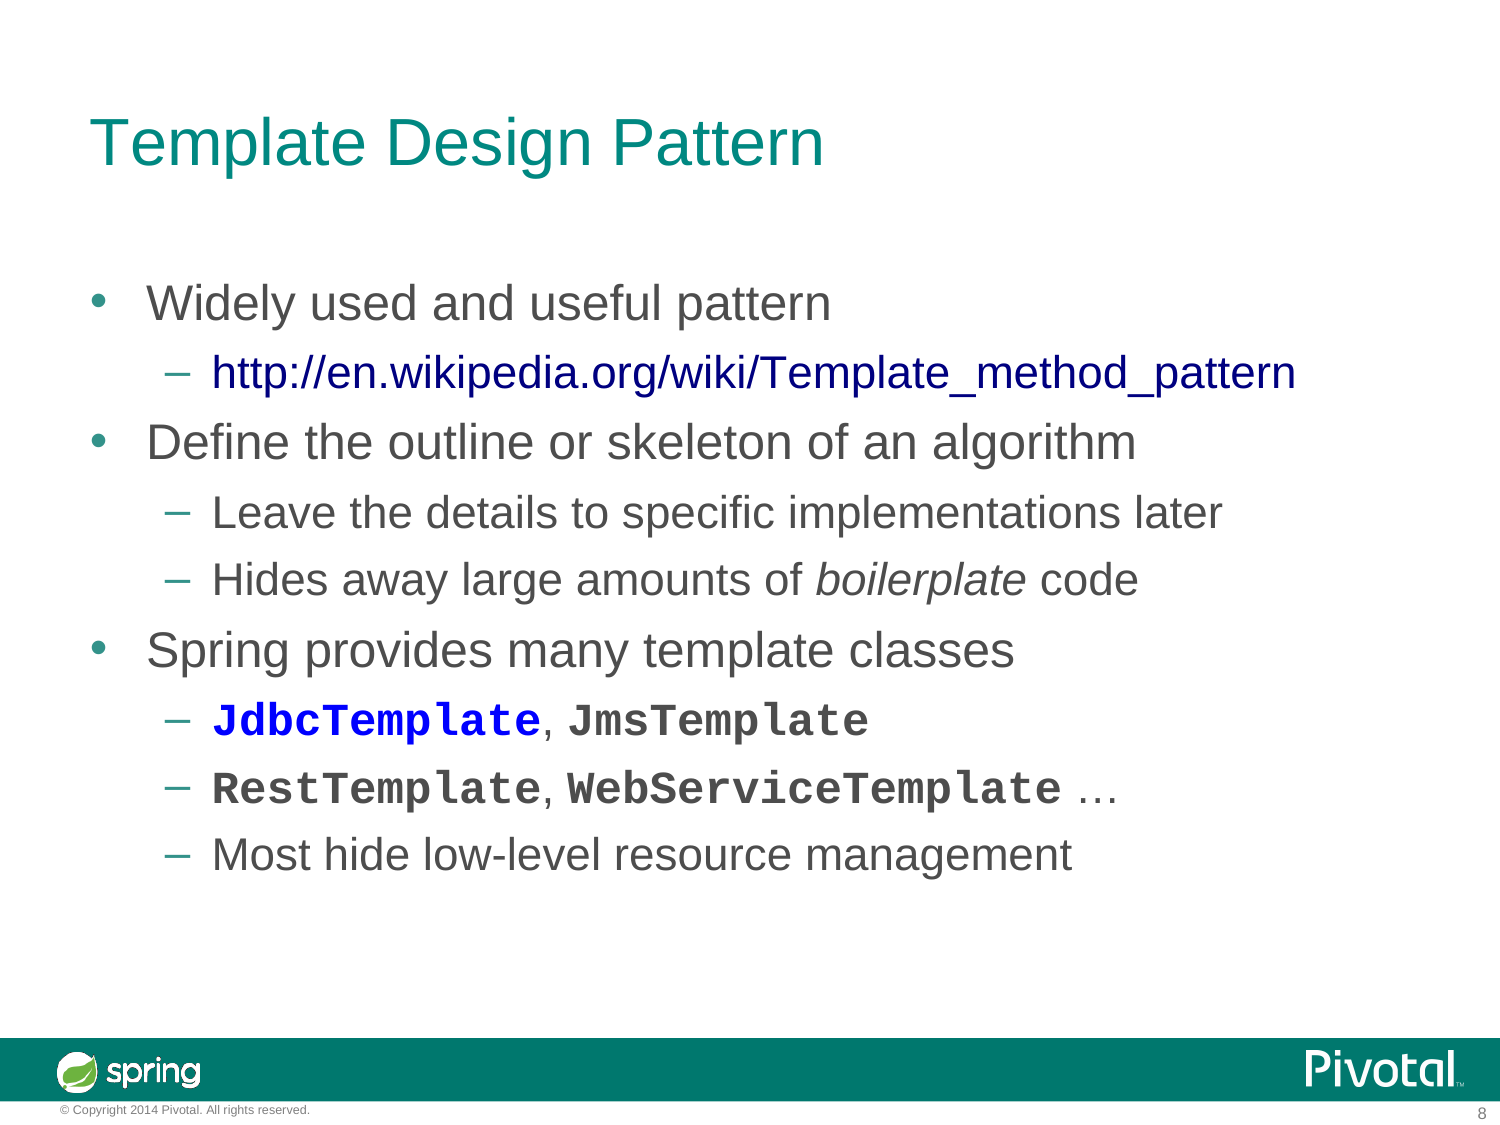

# Template Design Pattern
Widely used and useful pattern
http://en.wikipedia.org/wiki/Template_method_pattern
Define the outline or skeleton of an algorithm
Leave the details to specific implementations later
Hides away large amounts of boilerplate code
Spring provides many template classes
JdbcTemplate, JmsTemplate
RestTemplate, WebServiceTemplate …
Most hide low-level resource management